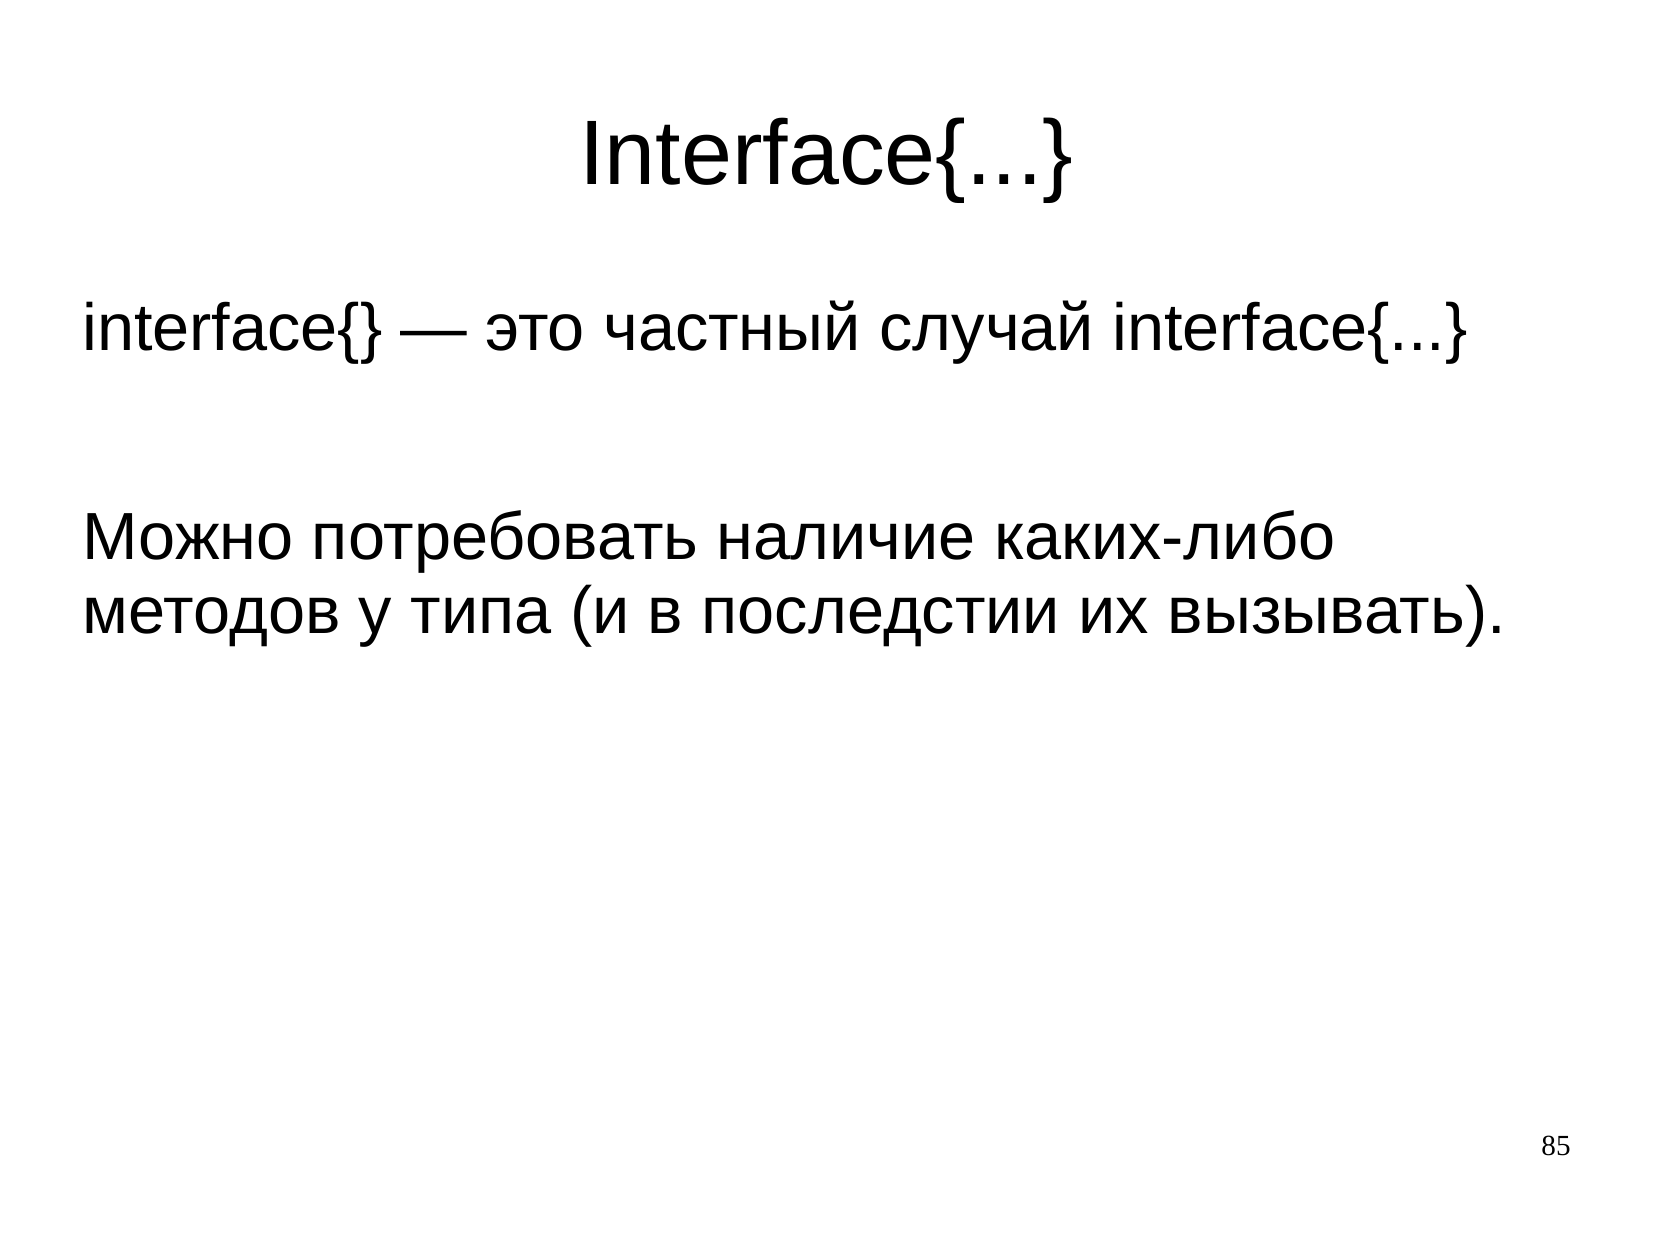

# Interface{...}
interface{} — это частный случай interface{...}
Можно потребовать наличие каких-либо методов у типа (и в последстии их вызывать).
85